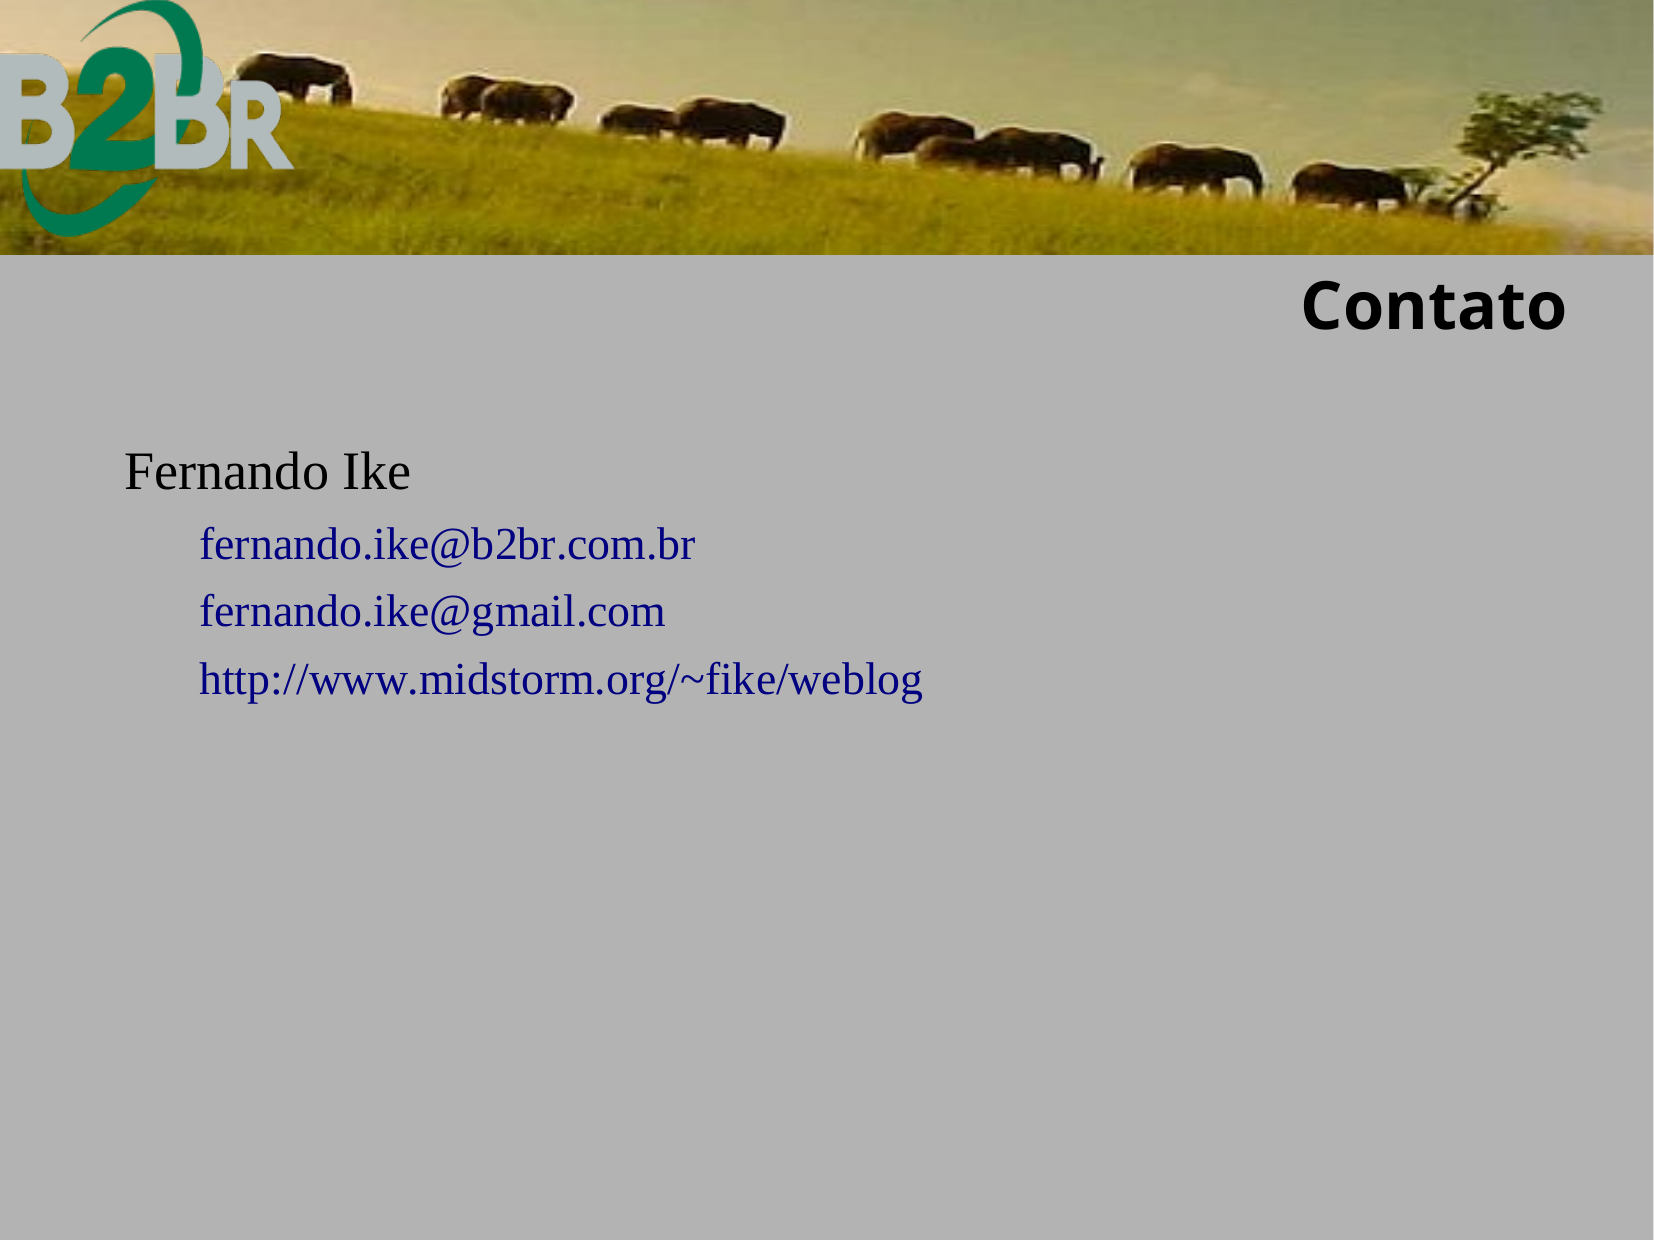

Contato
# Fernando Ike
fernando.ike@b2br.com.br
fernando.ike@gmail.com
http://www.midstorm.org/~fike/weblog